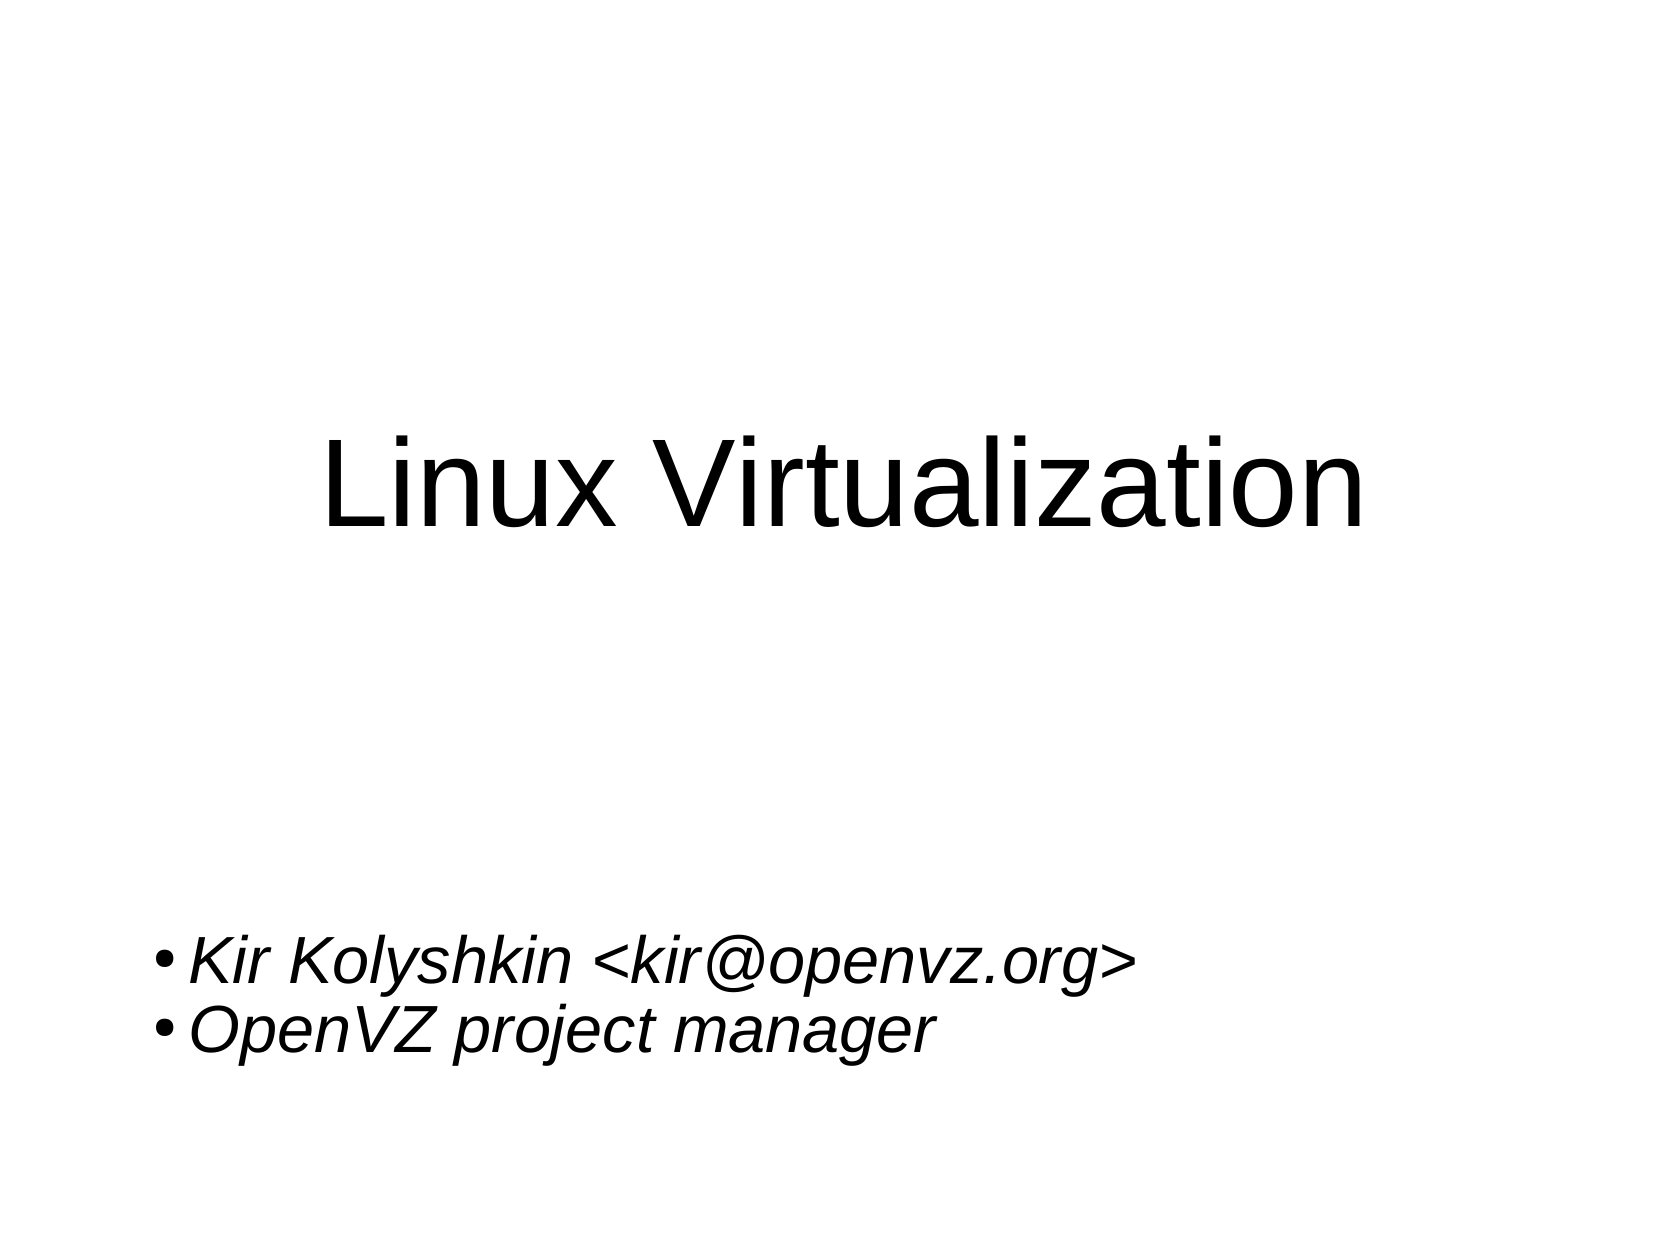

Linux Virtualization
Kir Kolyshkin <kir@openvz.org>
OpenVZ project manager